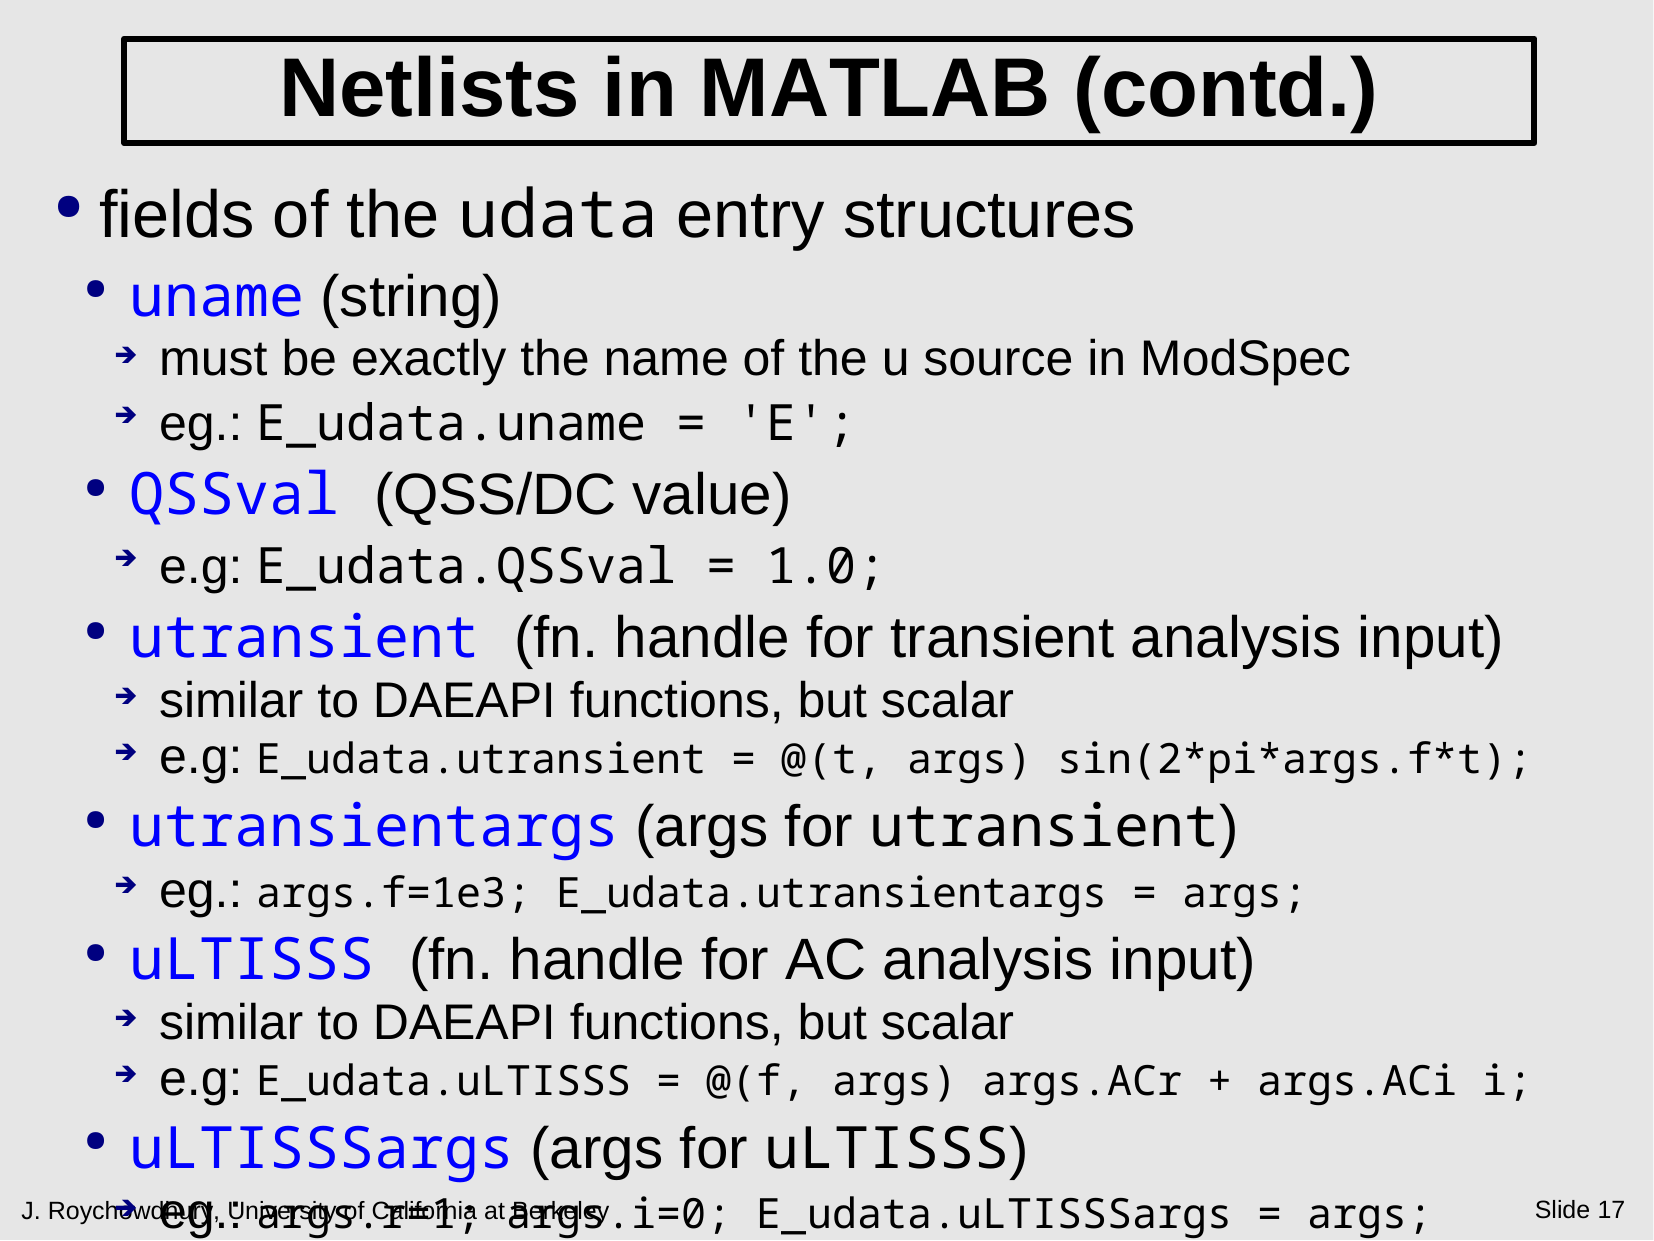

# Netlists in MATLAB (contd.)
fields of the udata entry structures
uname (string)
must be exactly the name of the u source in ModSpec
eg.: E_udata.uname = 'E';
QSSval (QSS/DC value)
e.g: E_udata.QSSval = 1.0;
utransient (fn. handle for transient analysis input)
similar to DAEAPI functions, but scalar
e.g: E_udata.utransient = @(t, args) sin(2*pi*args.f*t);
utransientargs (args for utransient)
eg.: args.f=1e3; E_udata.utransientargs = args;
uLTISSS (fn. handle for AC analysis input)
similar to DAEAPI functions, but scalar
e.g: E_udata.uLTISSS = @(f, args) args.ACr + args.ACi i;
uLTISSSargs (args for uLTISSS)
eg.: args.r=1; args.i=0; E_udata.uLTISSSargs = args;